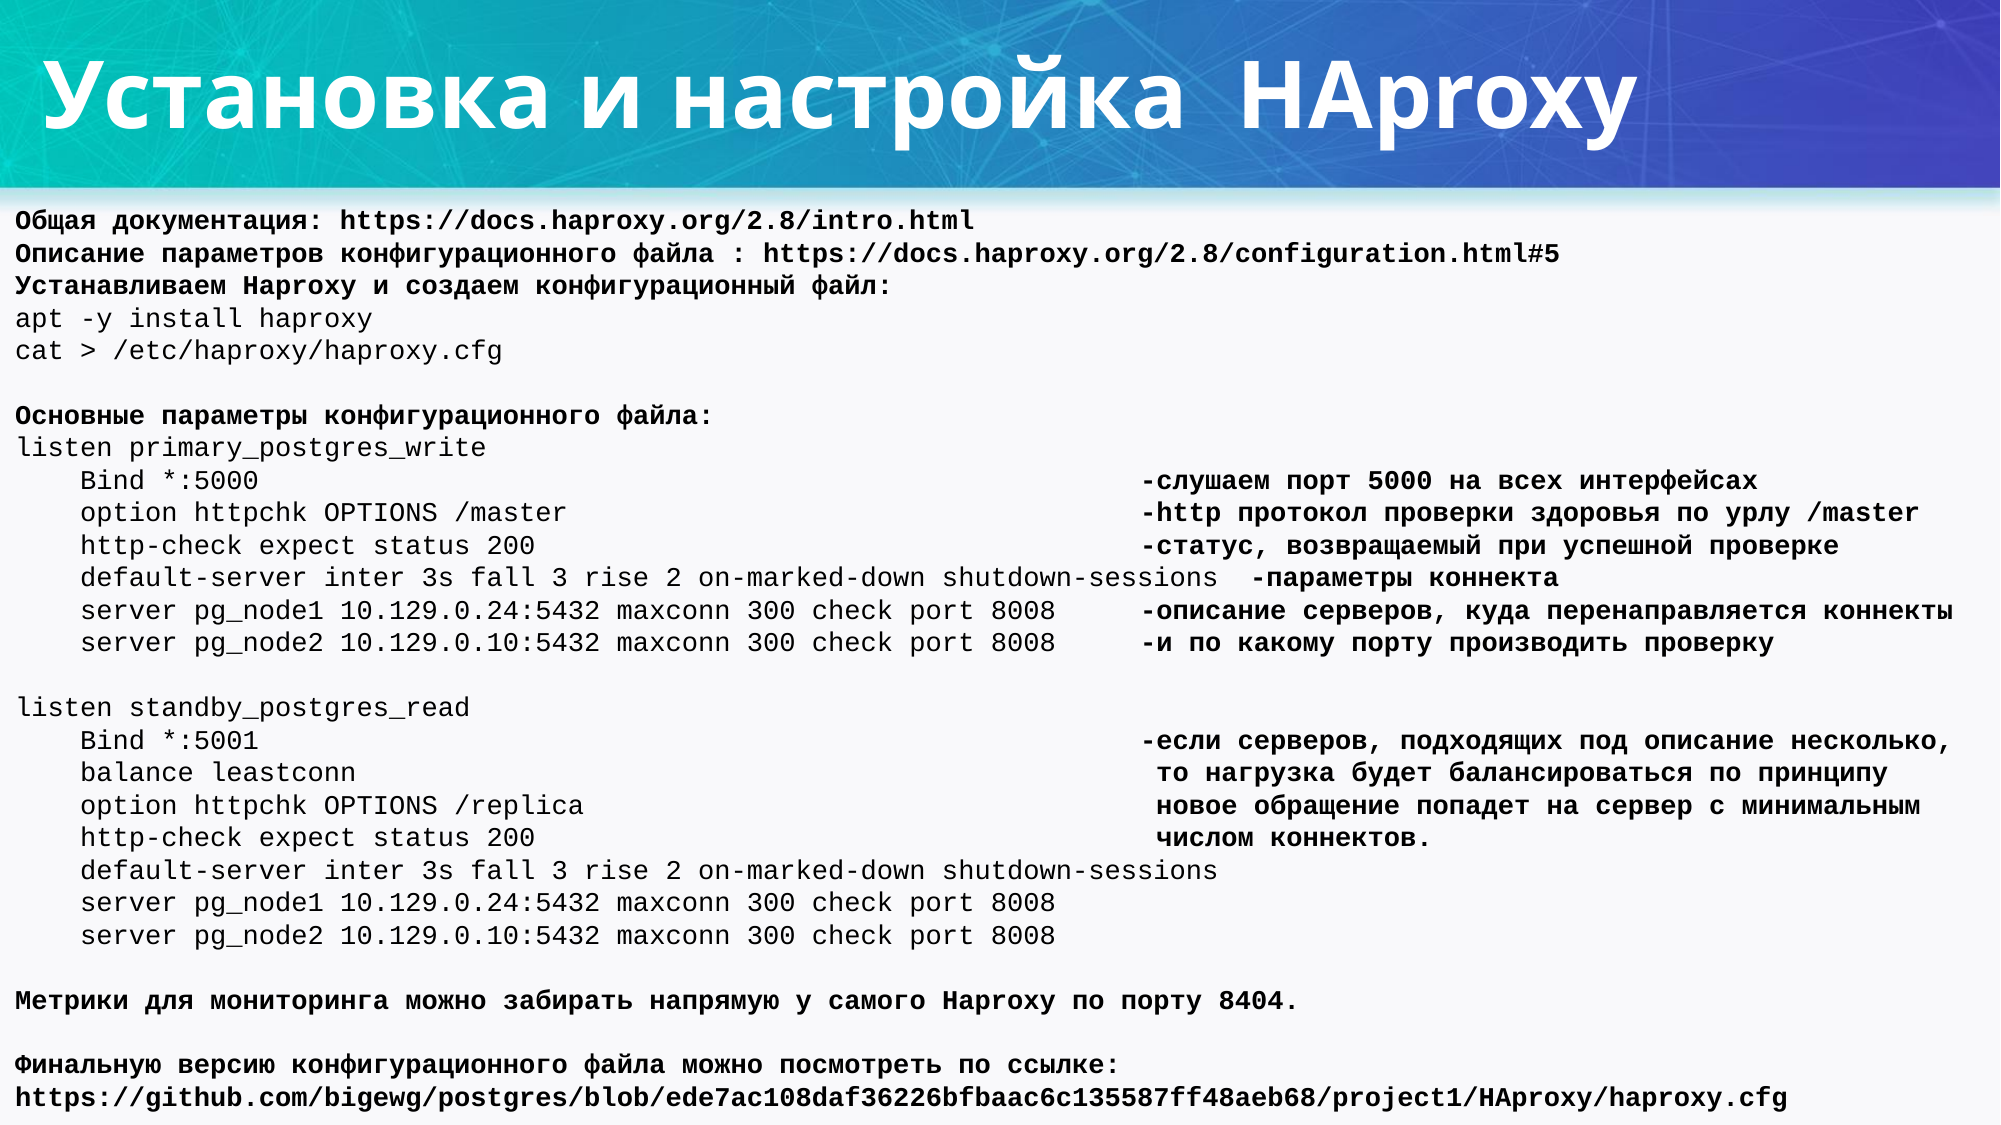

Установка и настройка HAproxy
Общая документация: https://docs.haproxy.org/2.8/intro.html
Описание параметров конфигурационного файла : https://docs.haproxy.org/2.8/configuration.html#5
Устанавливаем Haproxy и создаем конфигурационный файл:
apt -y install haproxy
cat > /etc/haproxy/haproxy.cfg
Основные параметры конфигурационного файла:
listen primary_postgres_write
 Bind *:5000												-слушаем порт 5000 на всех интерфейсах
 option httpchk OPTIONS /master								-http протокол проверки здоровья по урлу /master
 http-check expect status 200									-статус, возвращаемый при успешной проверке
 default-server inter 3s fall 3 rise 2 on-marked-down shutdown-sessions -параметры коннекта
 server pg_node1 10.129.0.24:5432 maxconn 300 check port 8008		-описание серверов, куда перенаправляется коннекты
 server pg_node2 10.129.0.10:5432 maxconn 300 check port 8008		-и по какому порту производить проверку
listen standby_postgres_read
 Bind *:5001												-если серверов, подходящих под описание несколько,
 balance leastconn											 то нагрузка будет балансироваться по принципу
 option httpchk OPTIONS /replica								 новое обращение попадет на сервер с минимальным
 http-check expect status 200									 числом коннектов.
 default-server inter 3s fall 3 rise 2 on-marked-down shutdown-sessions
 server pg_node1 10.129.0.24:5432 maxconn 300 check port 8008
 server pg_node2 10.129.0.10:5432 maxconn 300 check port 8008
Метрики для мониторинга можно забирать напрямую у самого Haproxy по порту 8404.
Финальную версию конфигурационного файла можно посмотреть по ссылке:
https://github.com/bigewg/postgres/blob/ede7ac108daf36226bfbaac6c135587ff48aeb68/project1/HAproxy/haproxy.cfg